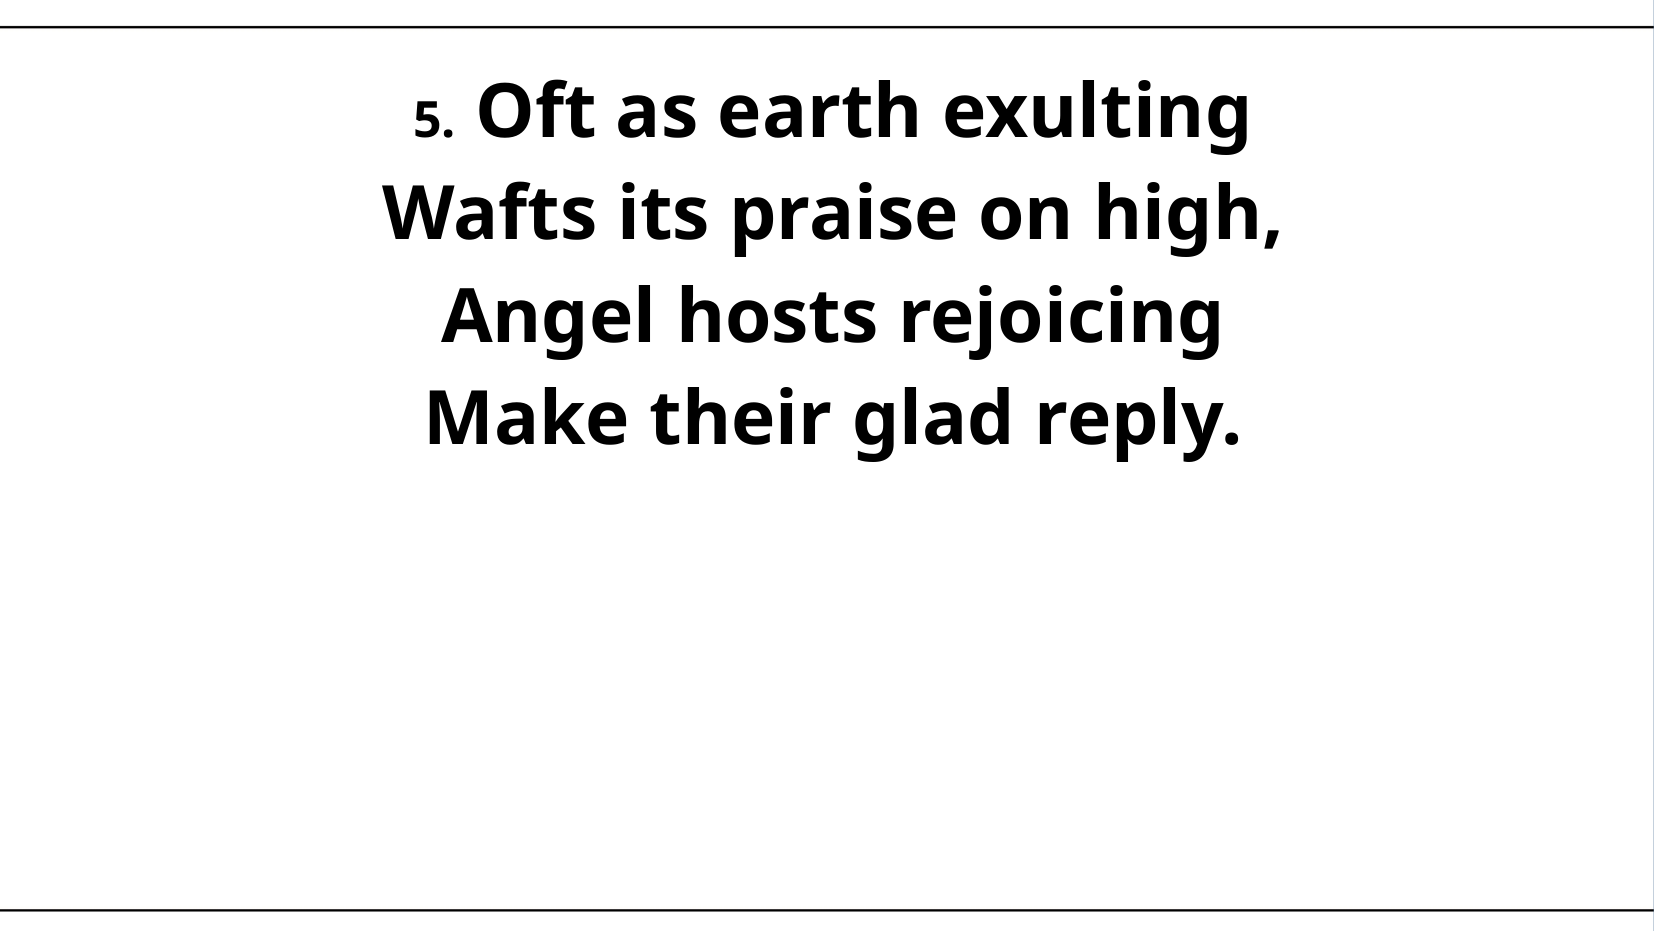

5. Oft as earth exulting
Wafts its praise on high,
Angel hosts rejoicing
Make their glad reply.